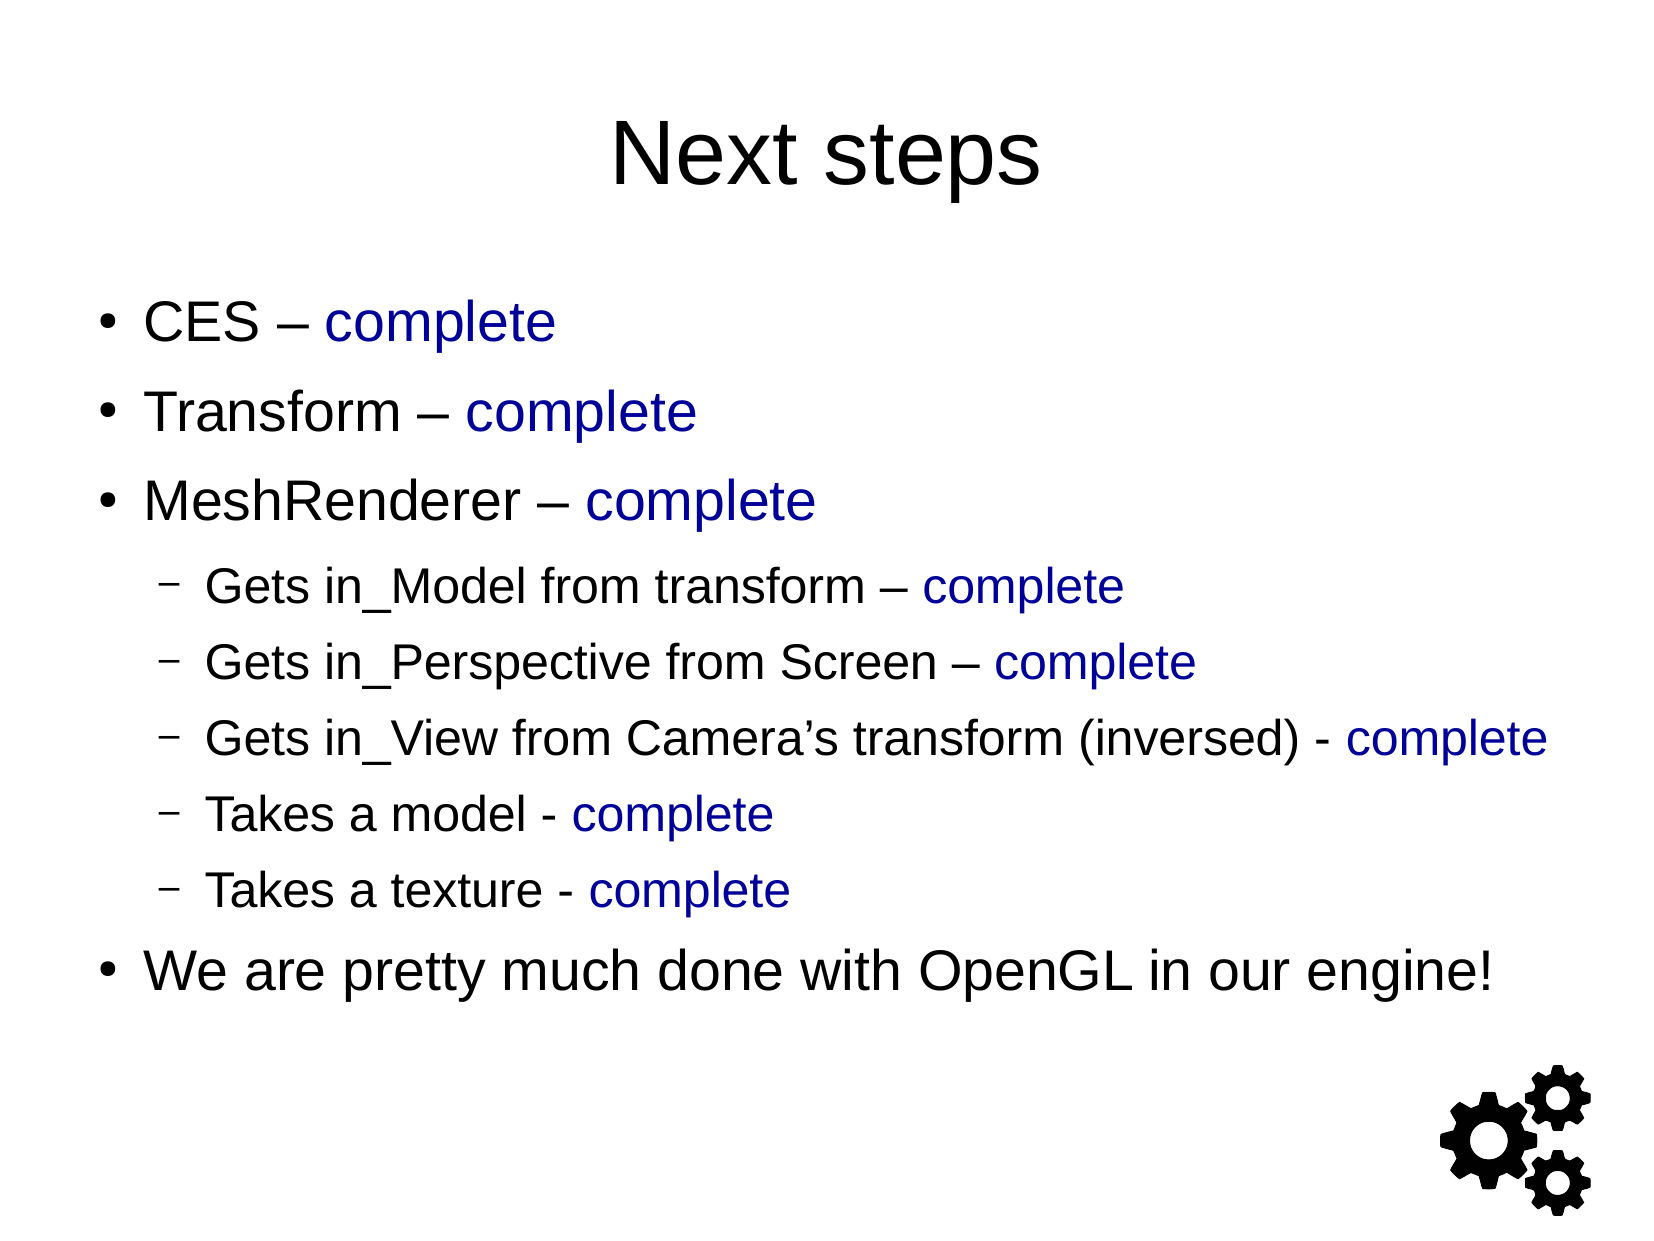

# Next steps
CES – complete
Transform – complete
MeshRenderer – complete
Gets in_Model from transform – complete
Gets in_Perspective from Screen – complete
Gets in_View from Camera’s transform (inversed) - complete
Takes a model - complete
Takes a texture - complete
We are pretty much done with OpenGL in our engine!